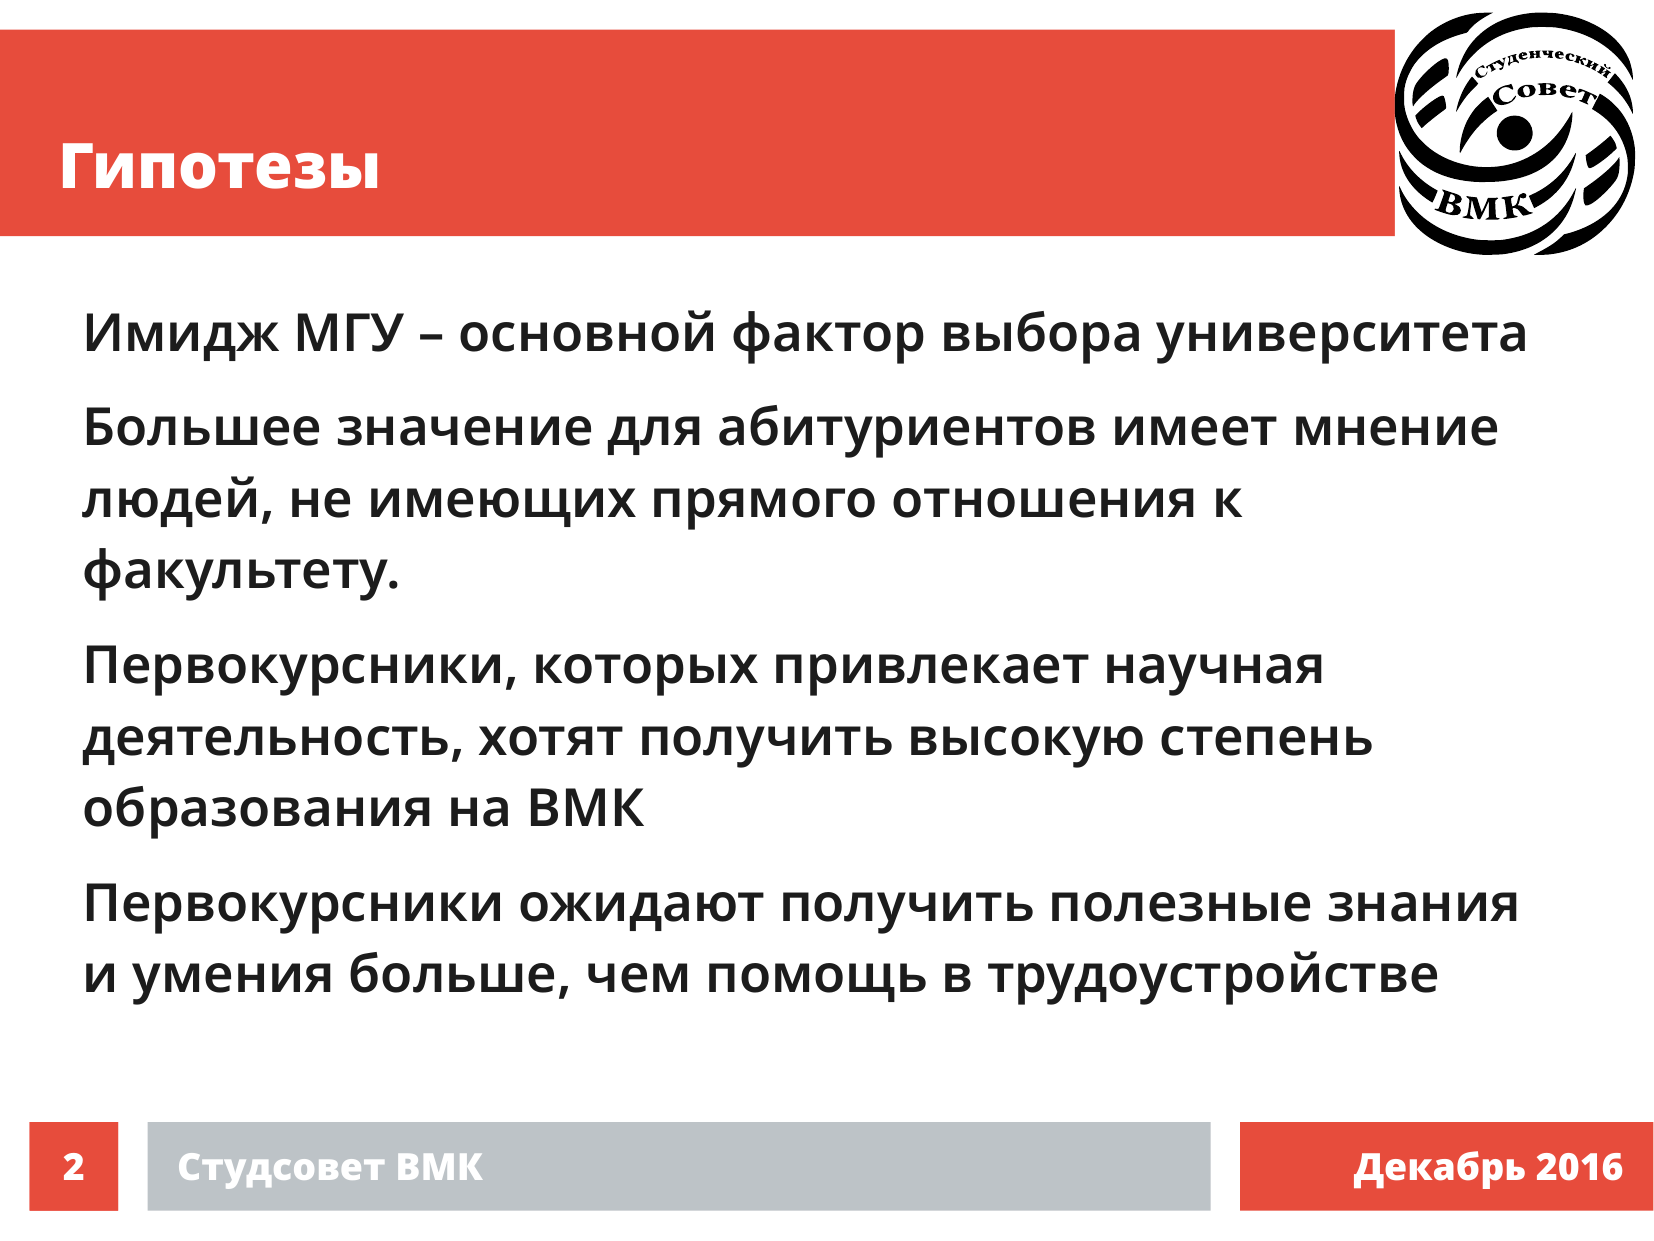

# Гипотезы
Имидж МГУ – основной фактор выбора университета
Большее значение для абитуриентов имеет мнение людей, не имеющих прямого отношения к факультету.
Первокурсники, которых привлекает научная деятельность, хотят получить высокую степень образования на ВМК
Первокурсники ожидают получить полезные знания и умения больше, чем помощь в трудоустройстве
2
Студсовет ВМК
Декабрь 2016